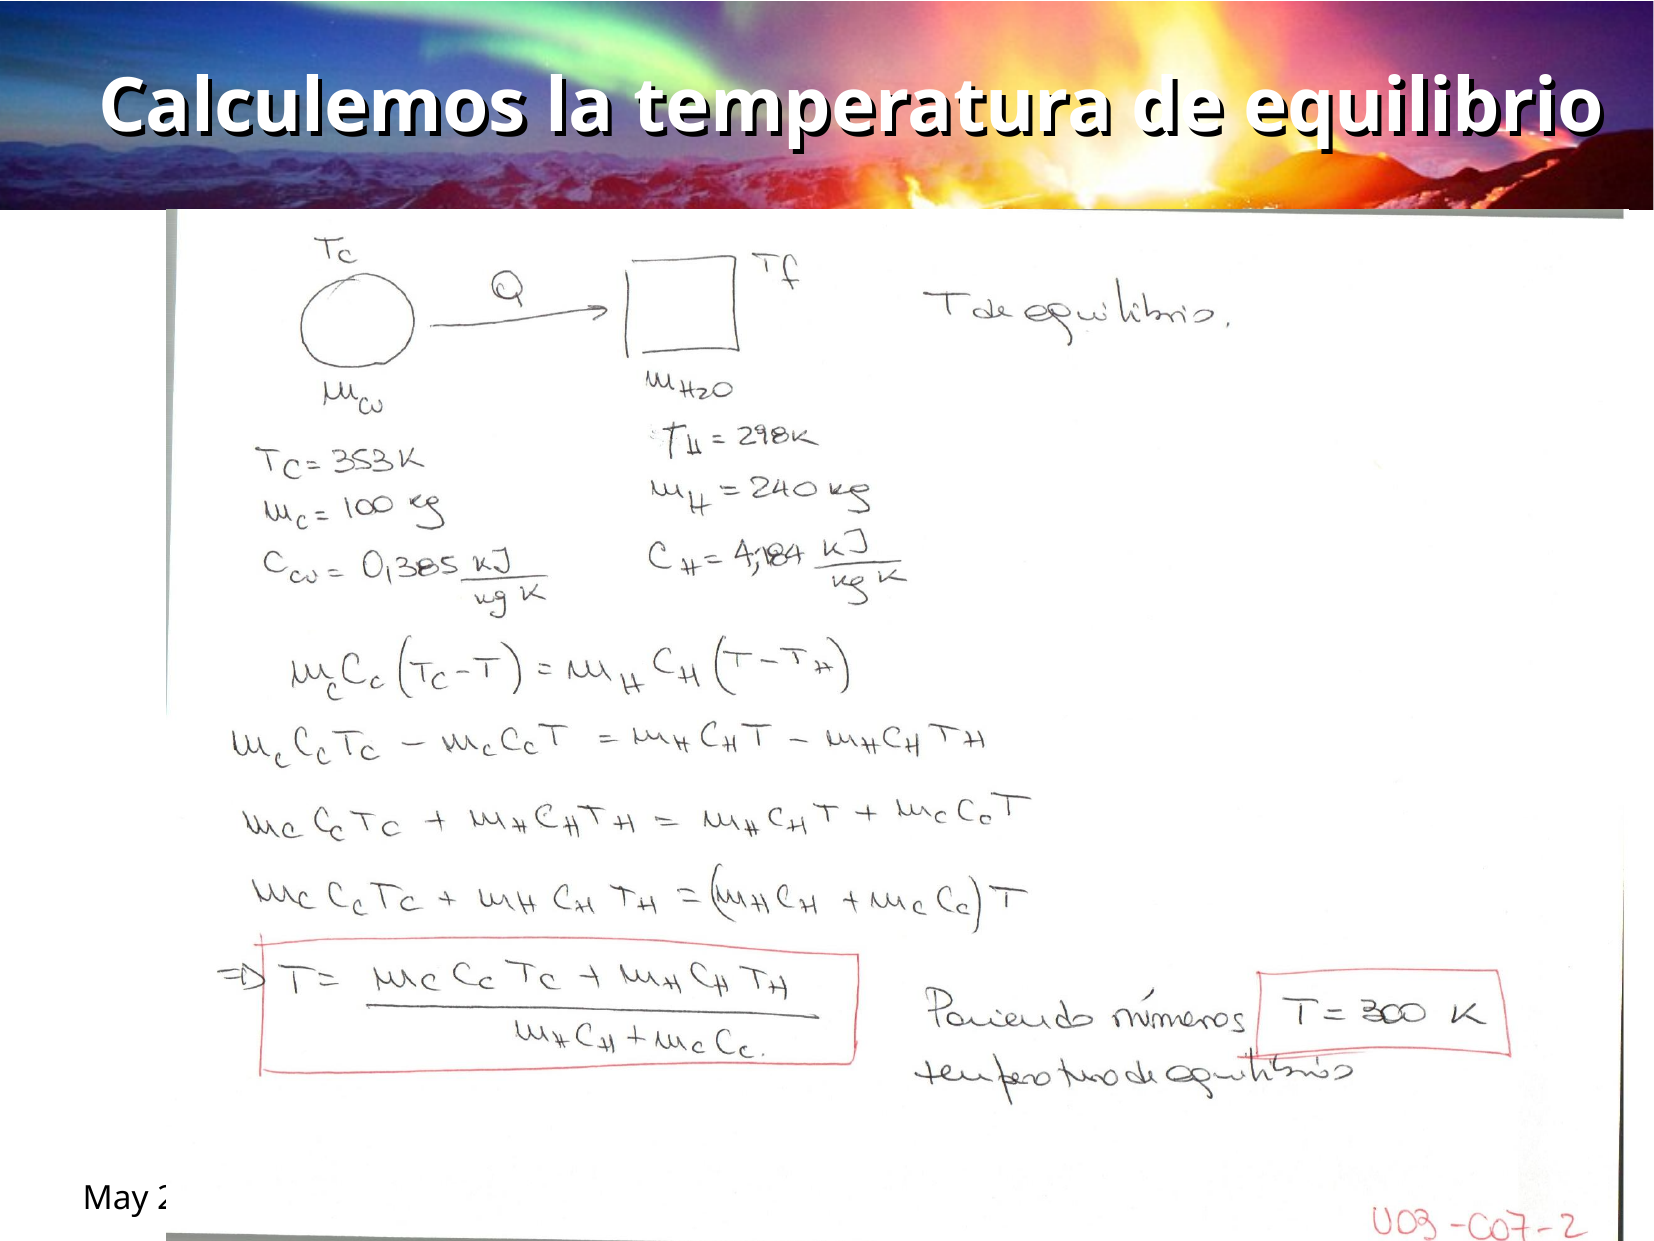

# Calculemos la temperatura de equilibrio
May 21, 2019
H. Asorey - F3B 2019
15